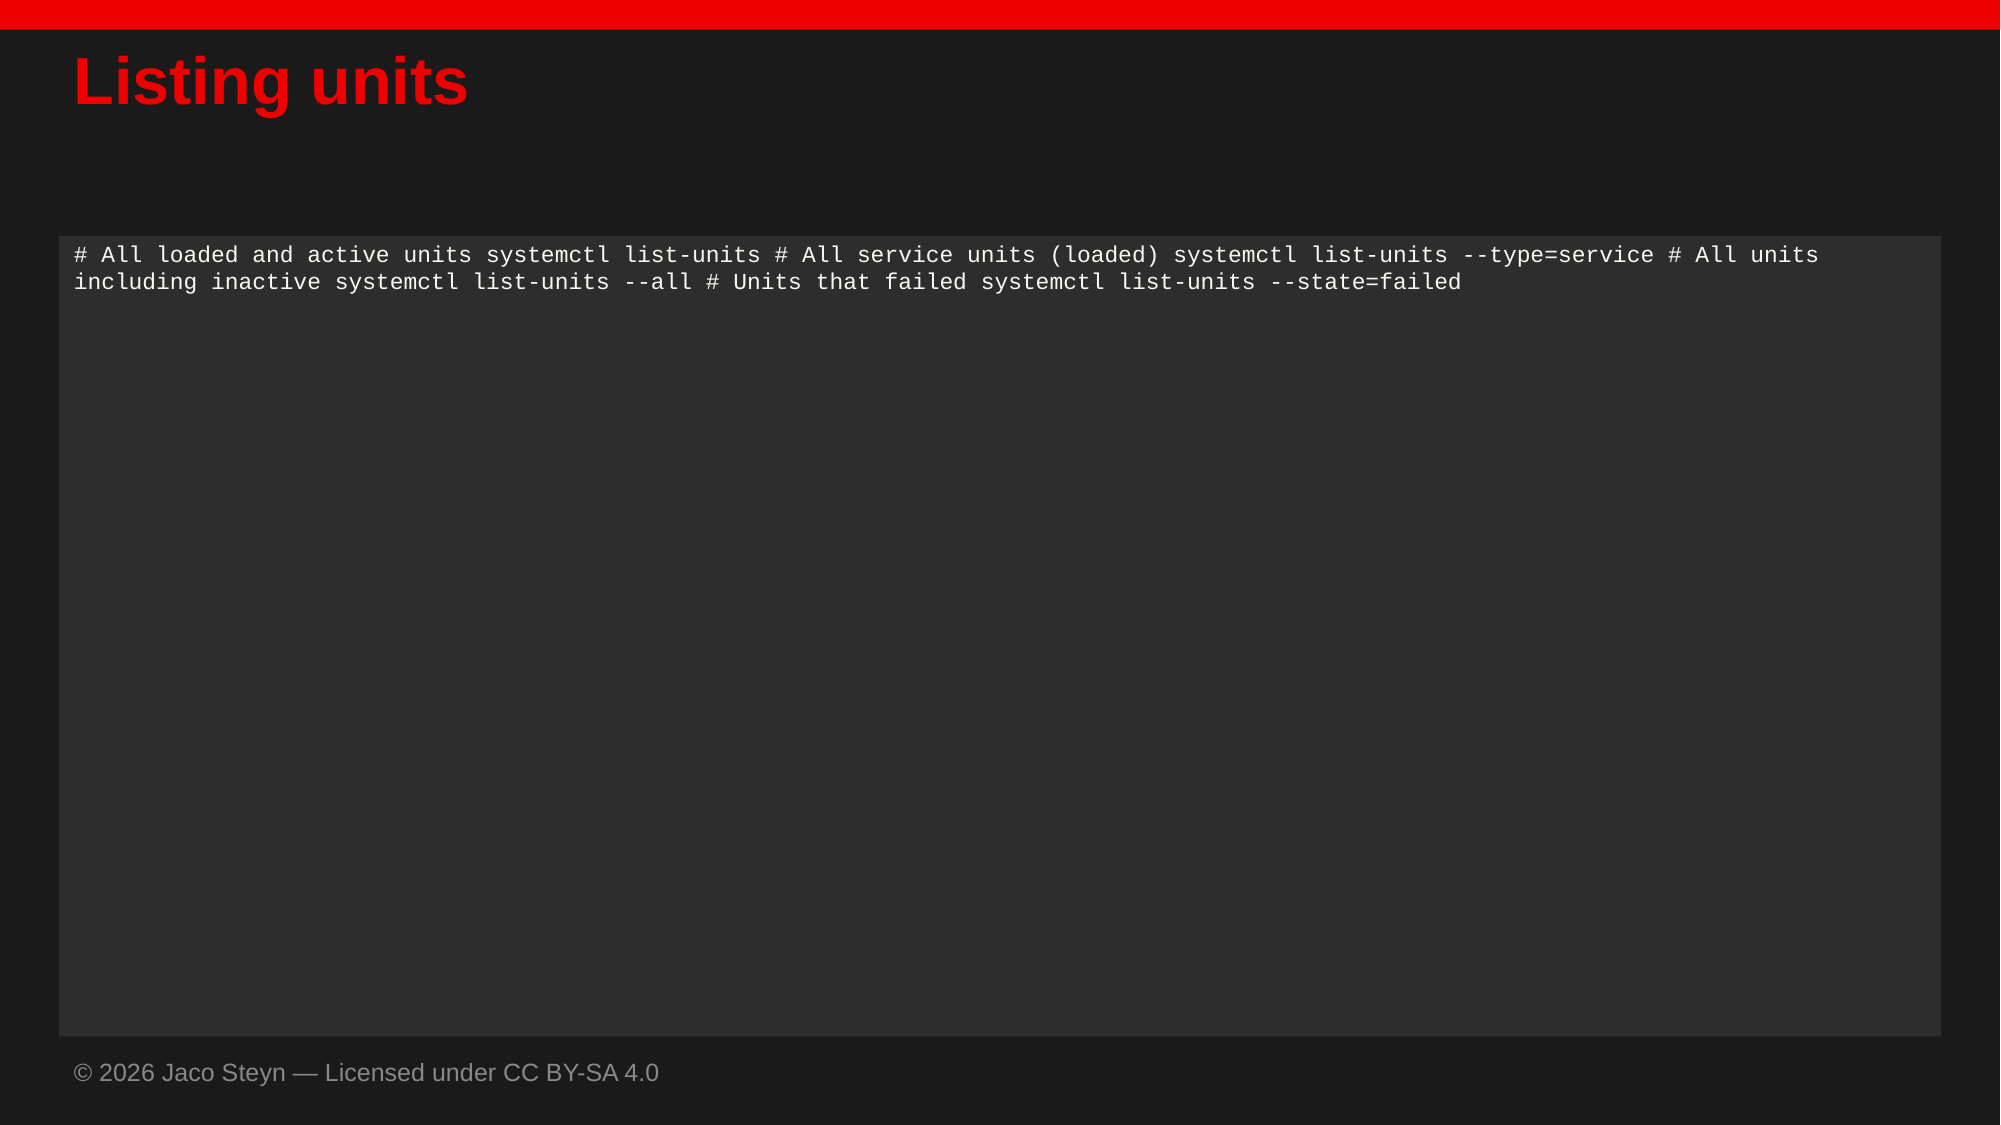

Listing units
# All loaded and active units systemctl list-units # All service units (loaded) systemctl list-units --type=service # All units including inactive systemctl list-units --all # Units that failed systemctl list-units --state=failed
© 2026 Jaco Steyn — Licensed under CC BY-SA 4.0